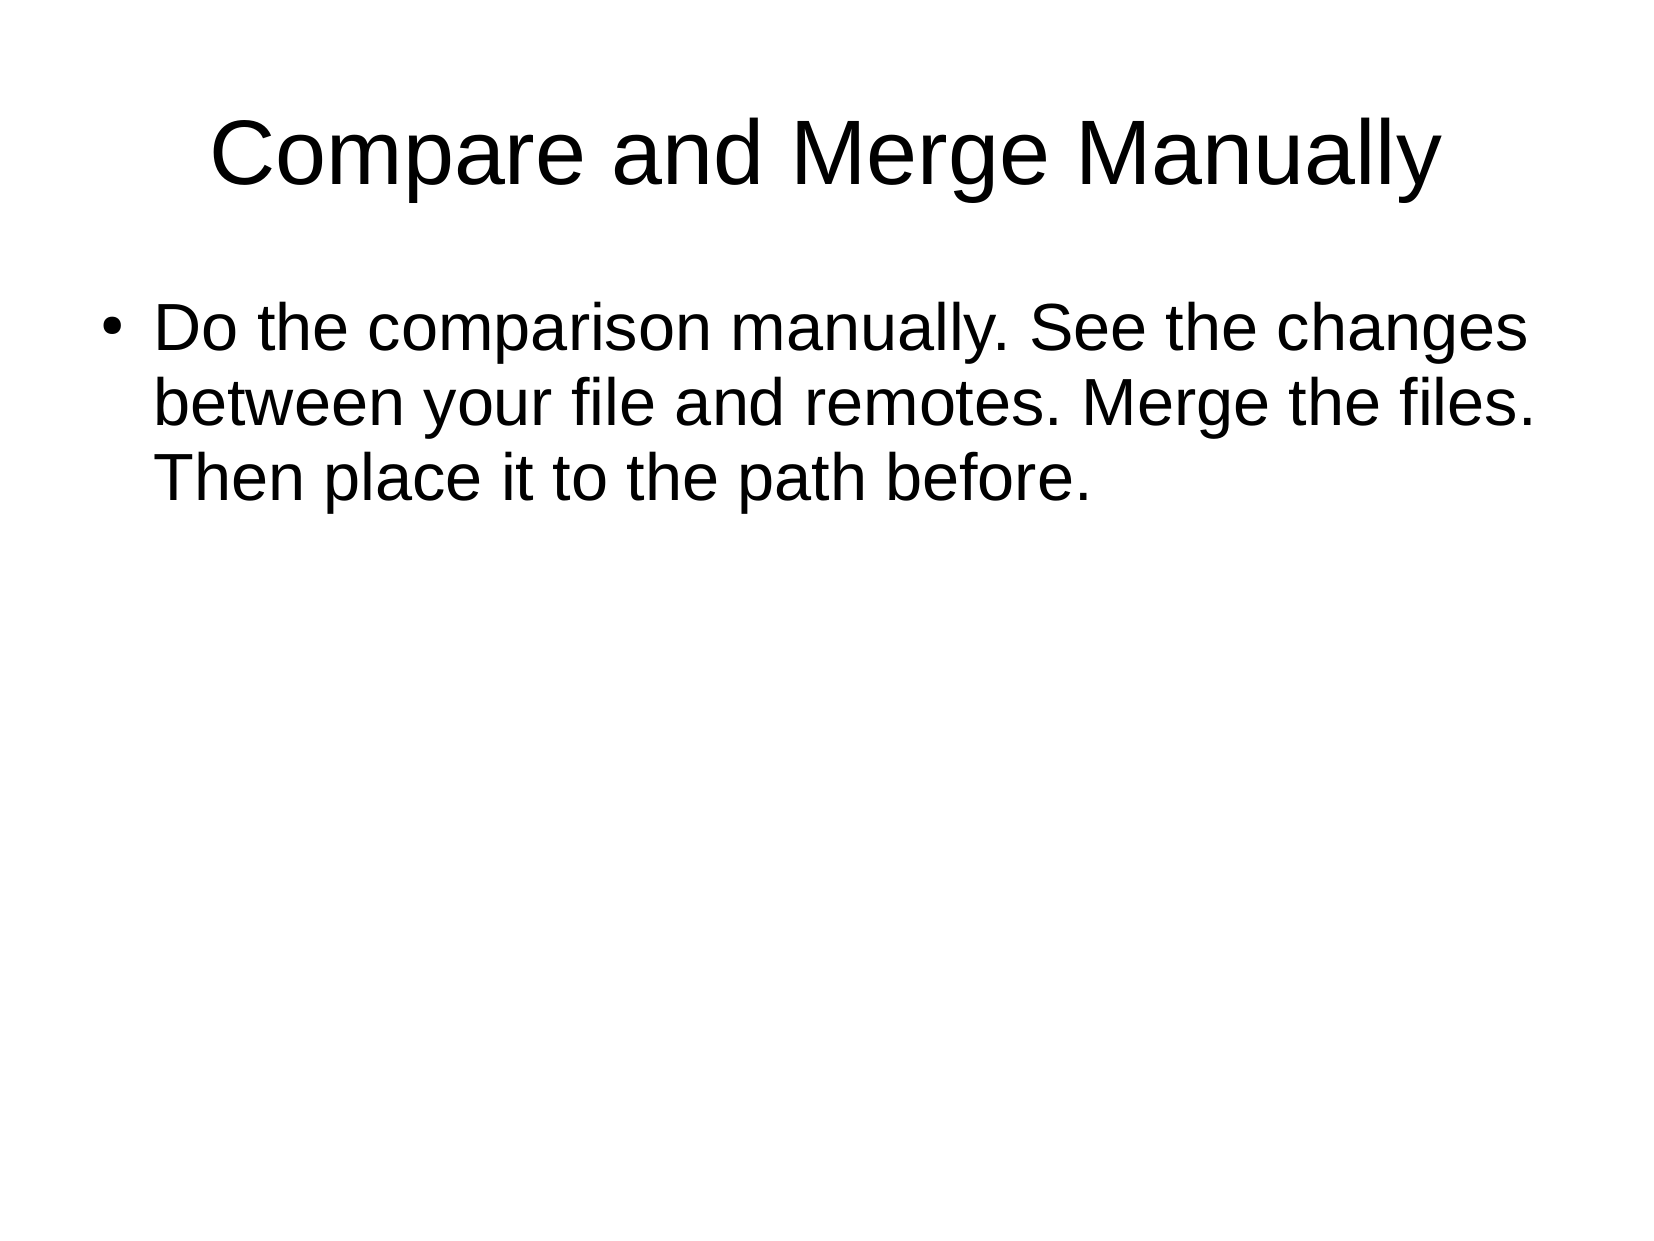

# Compare and Merge Manually
Do the comparison manually. See the changes between your file and remotes. Merge the files. Then place it to the path before.